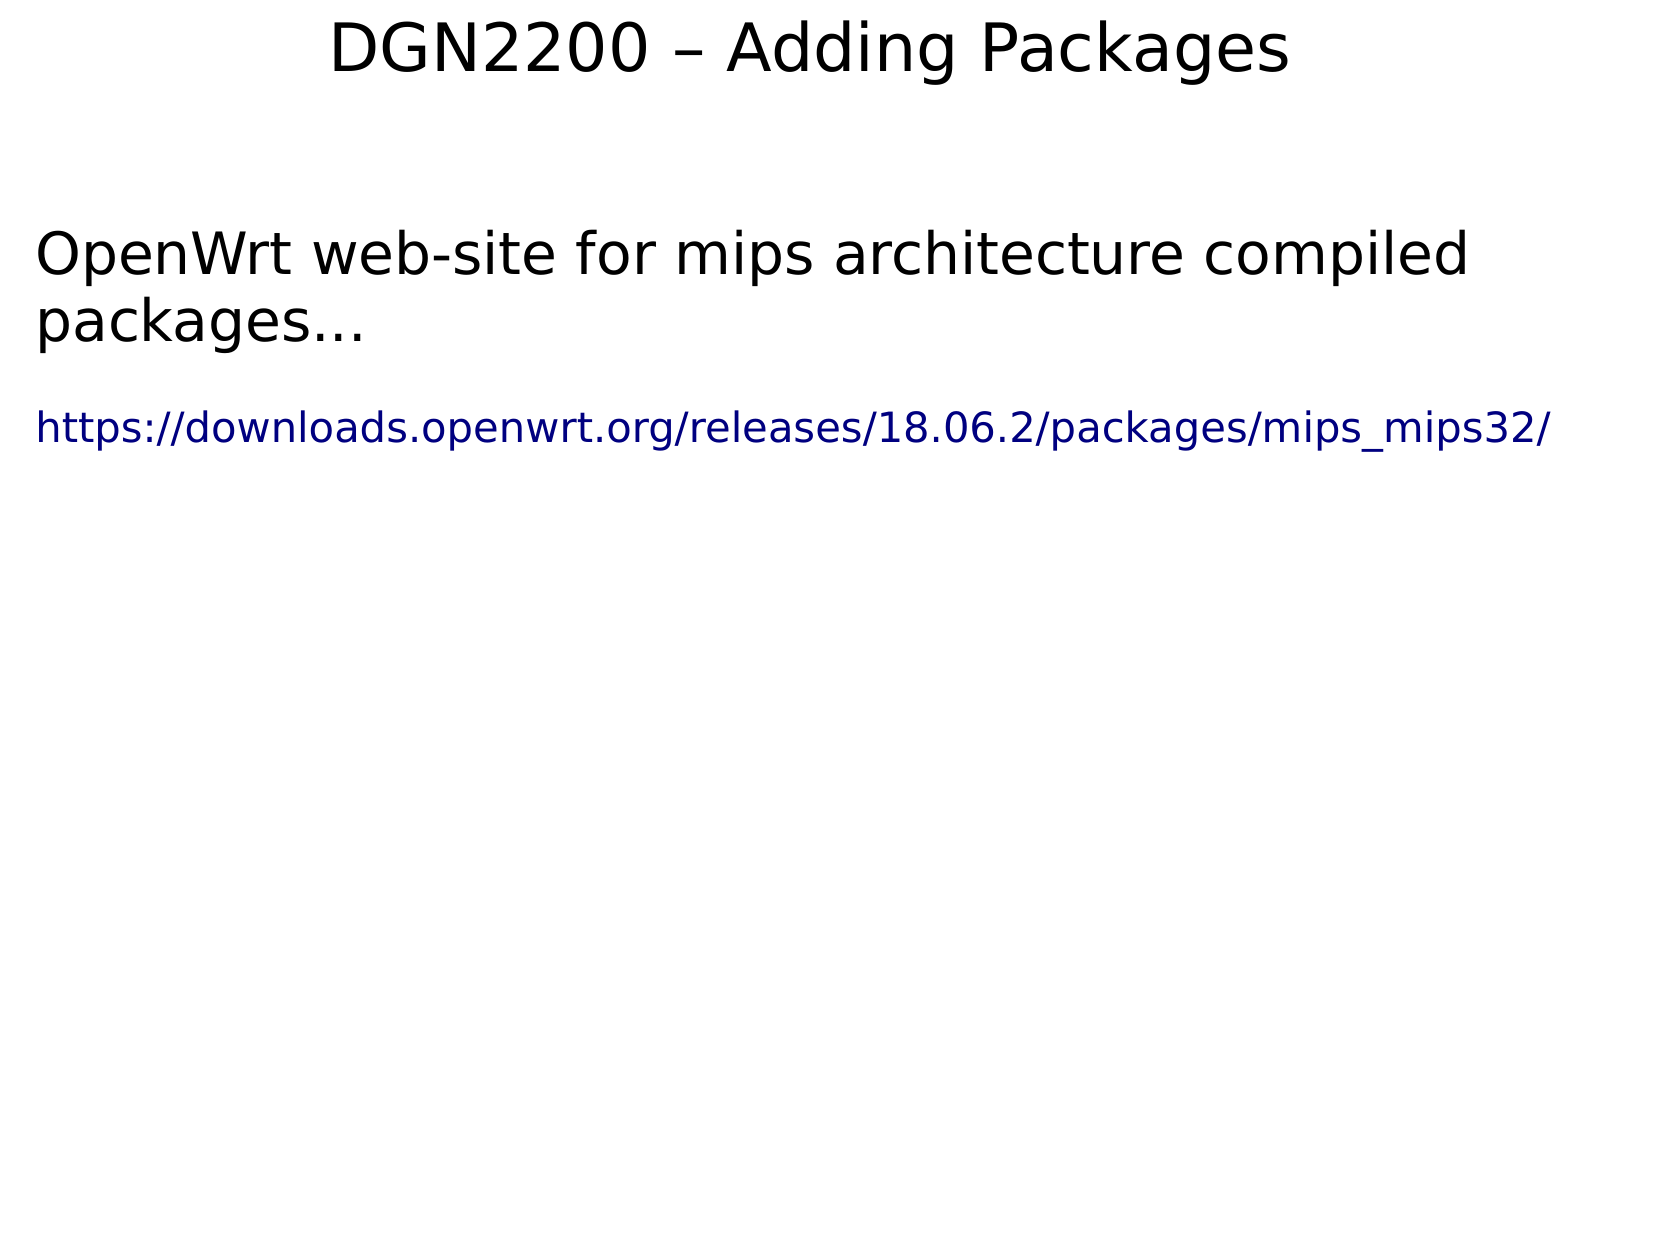

# DGN2200 – Adding Packages
OpenWrt web-site for mips architecture compiled packages...
https://downloads.openwrt.org/releases/18.06.2/packages/mips_mips32/